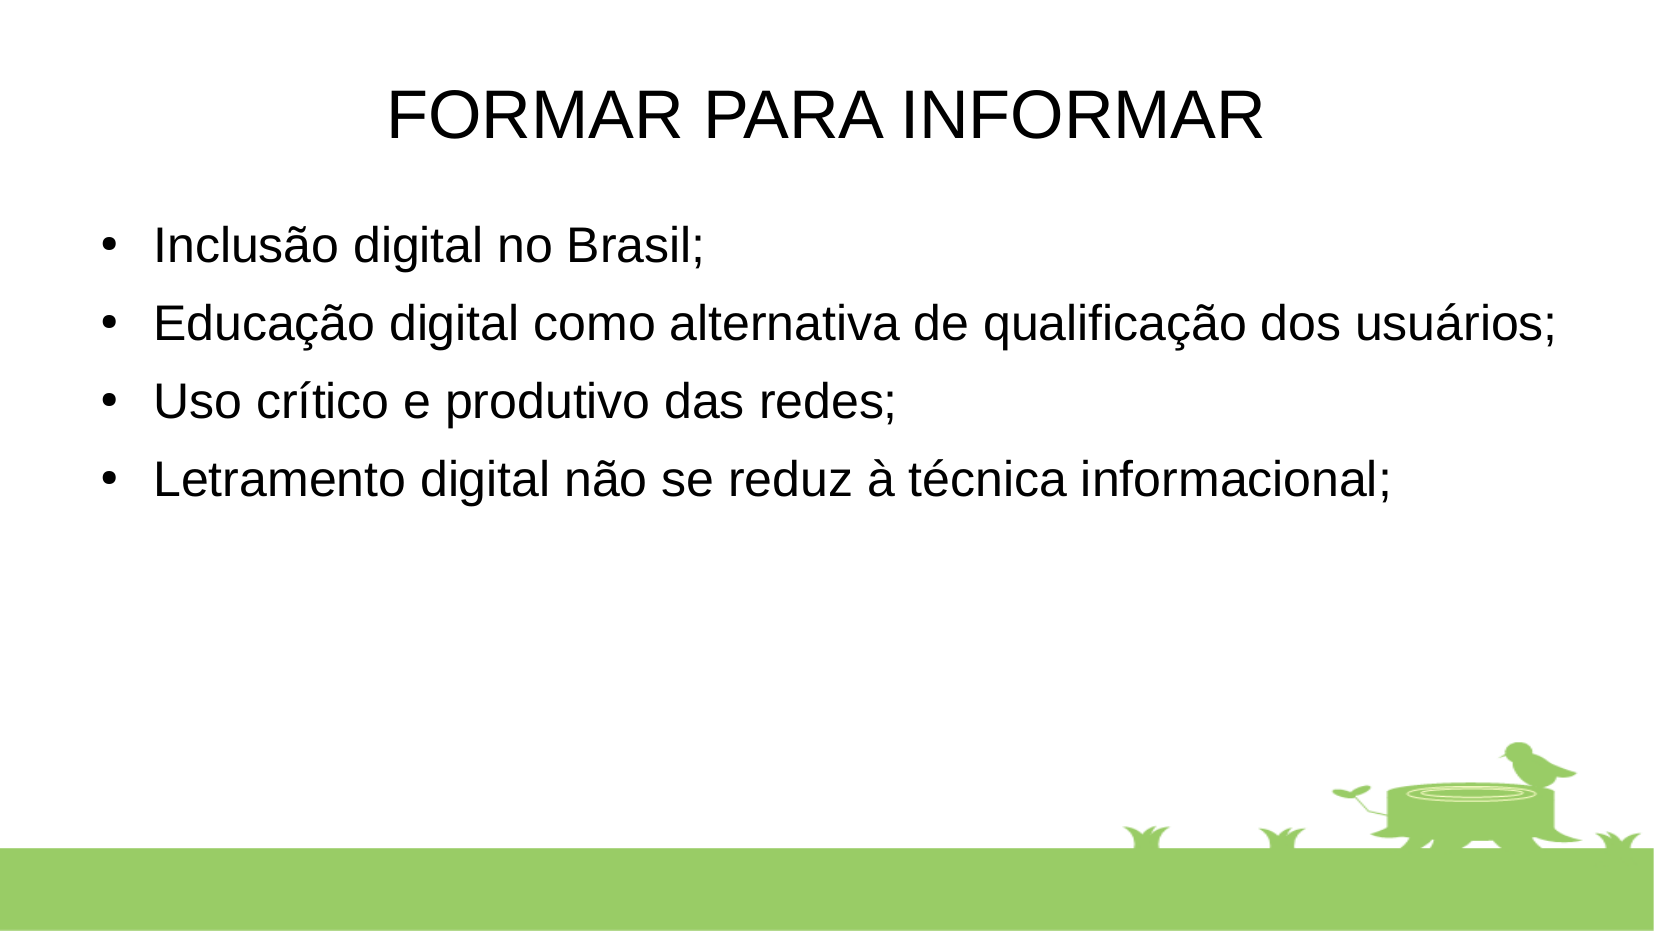

# FORMAR PARA INFORMAR
Inclusão digital no Brasil;
Educação digital como alternativa de qualificação dos usuários;
Uso crítico e produtivo das redes;
Letramento digital não se reduz à técnica informacional;